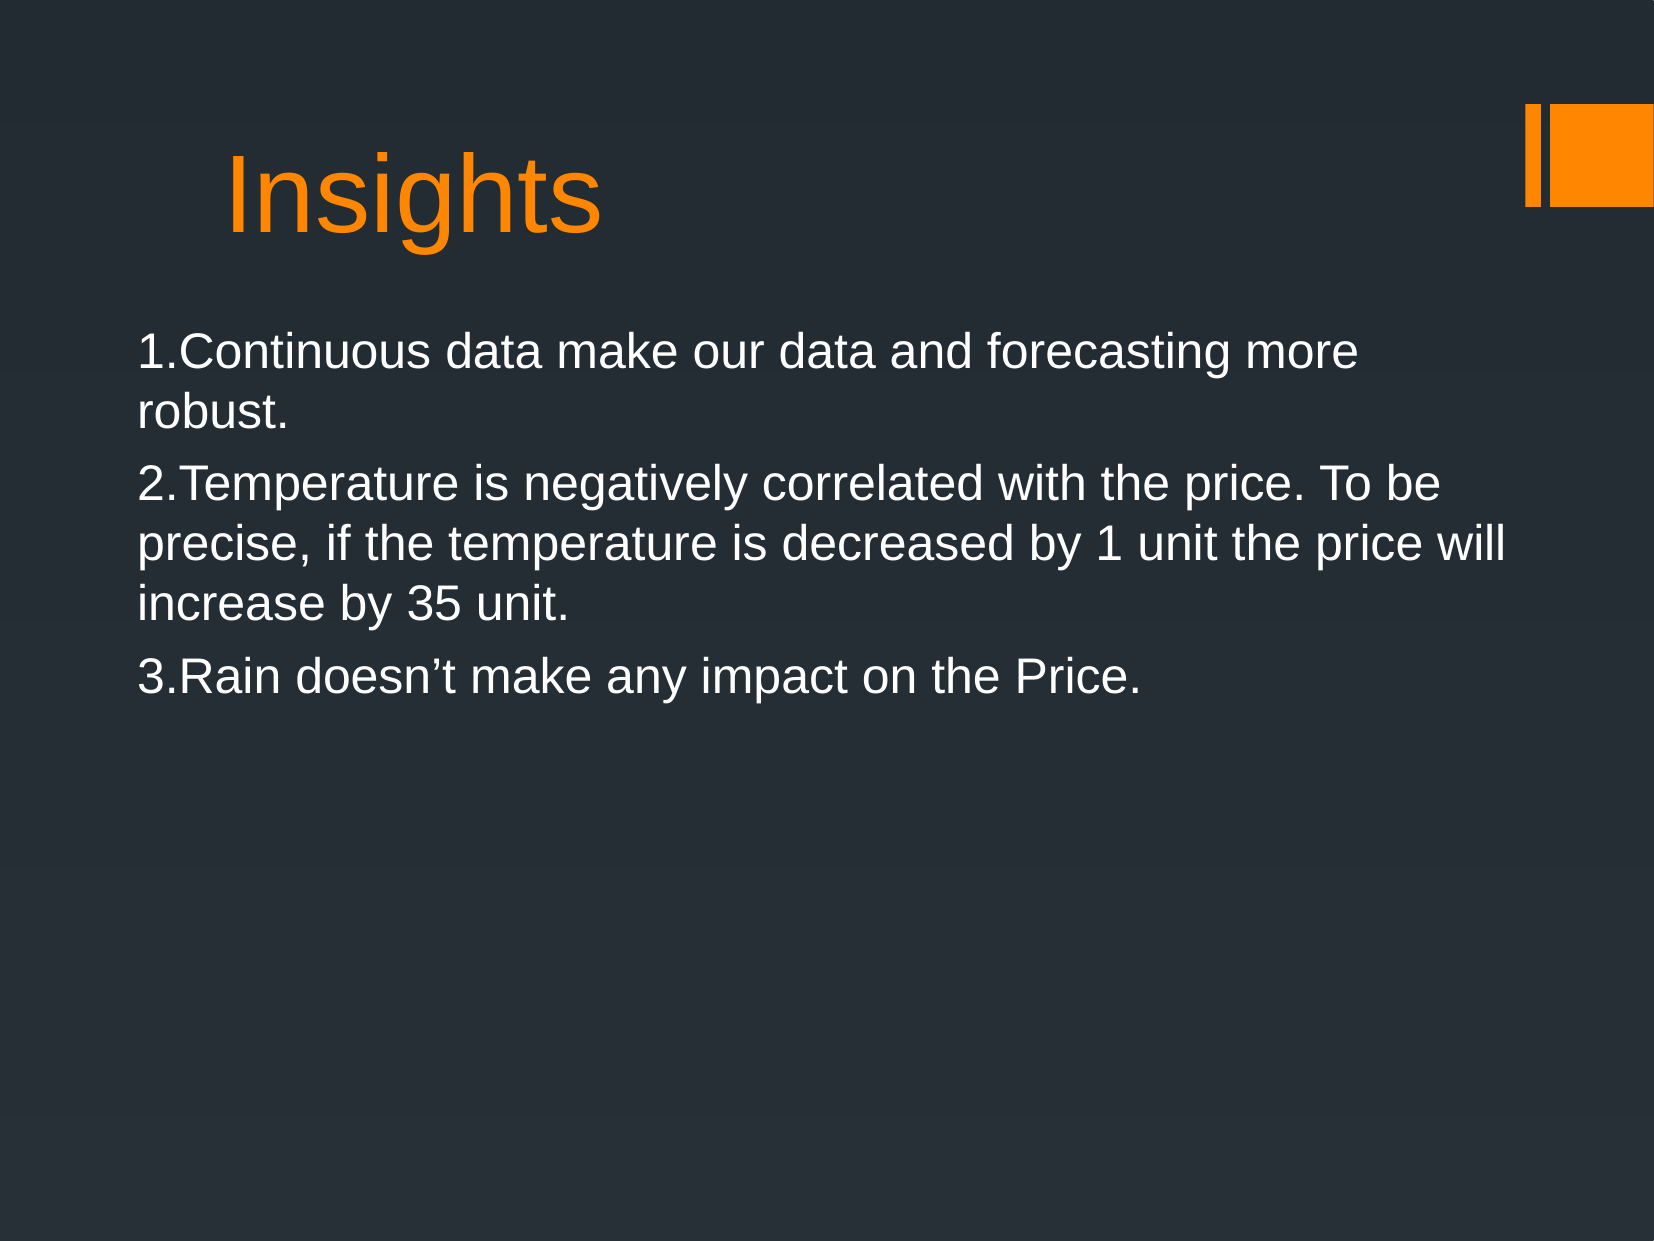

# Insights
1.Continuous data make our data and forecasting more robust.
2.Temperature is negatively correlated with the price. To be precise, if the temperature is decreased by 1 unit the price will increase by 35 unit.
3.Rain doesn’t make any impact on the Price.